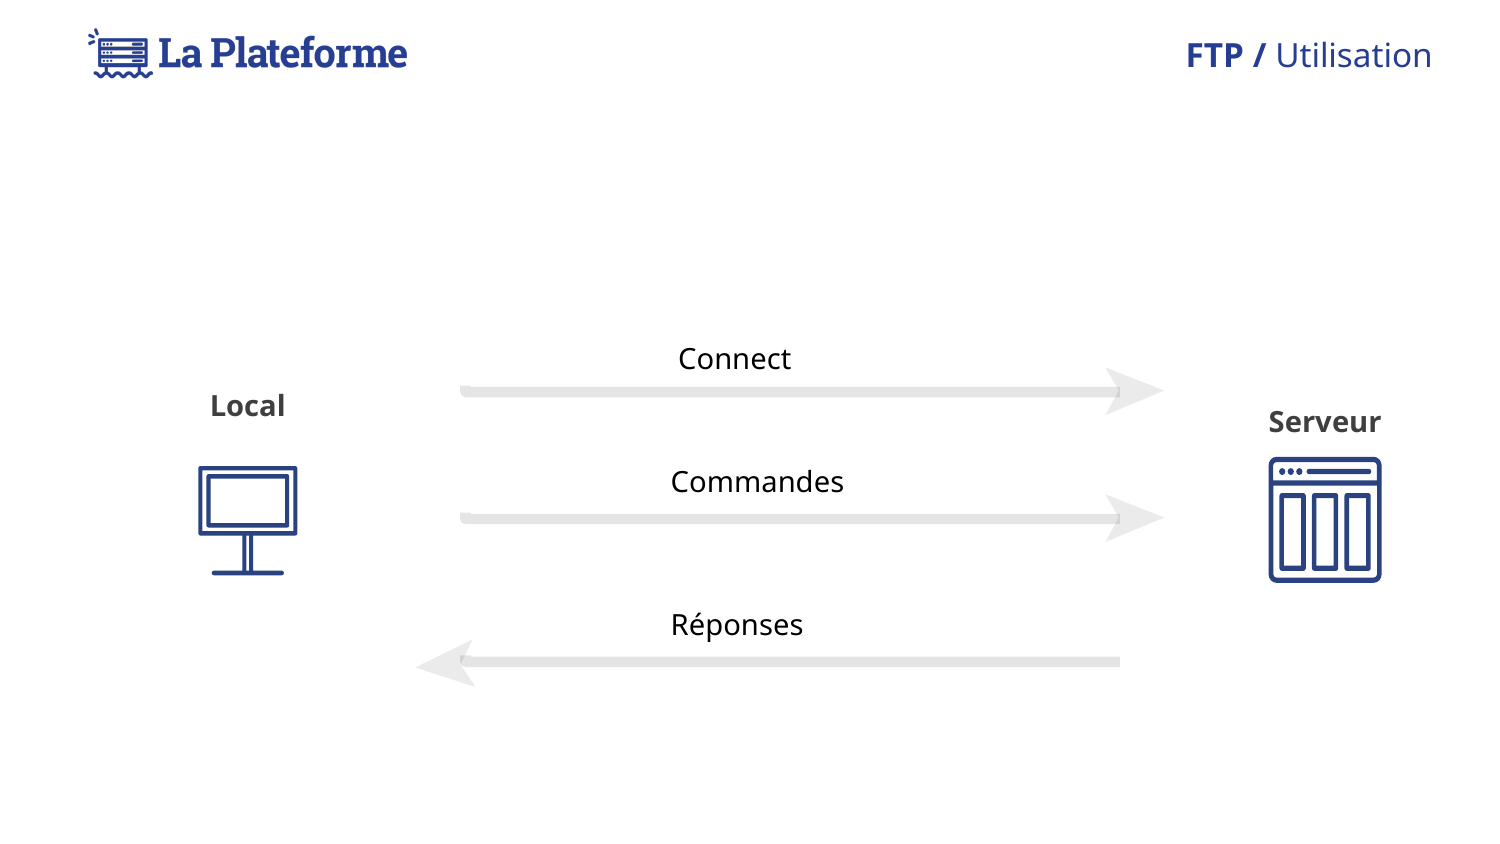

FTP / Utilisation
Connect
Local
Serveur
Commandes
Réponses